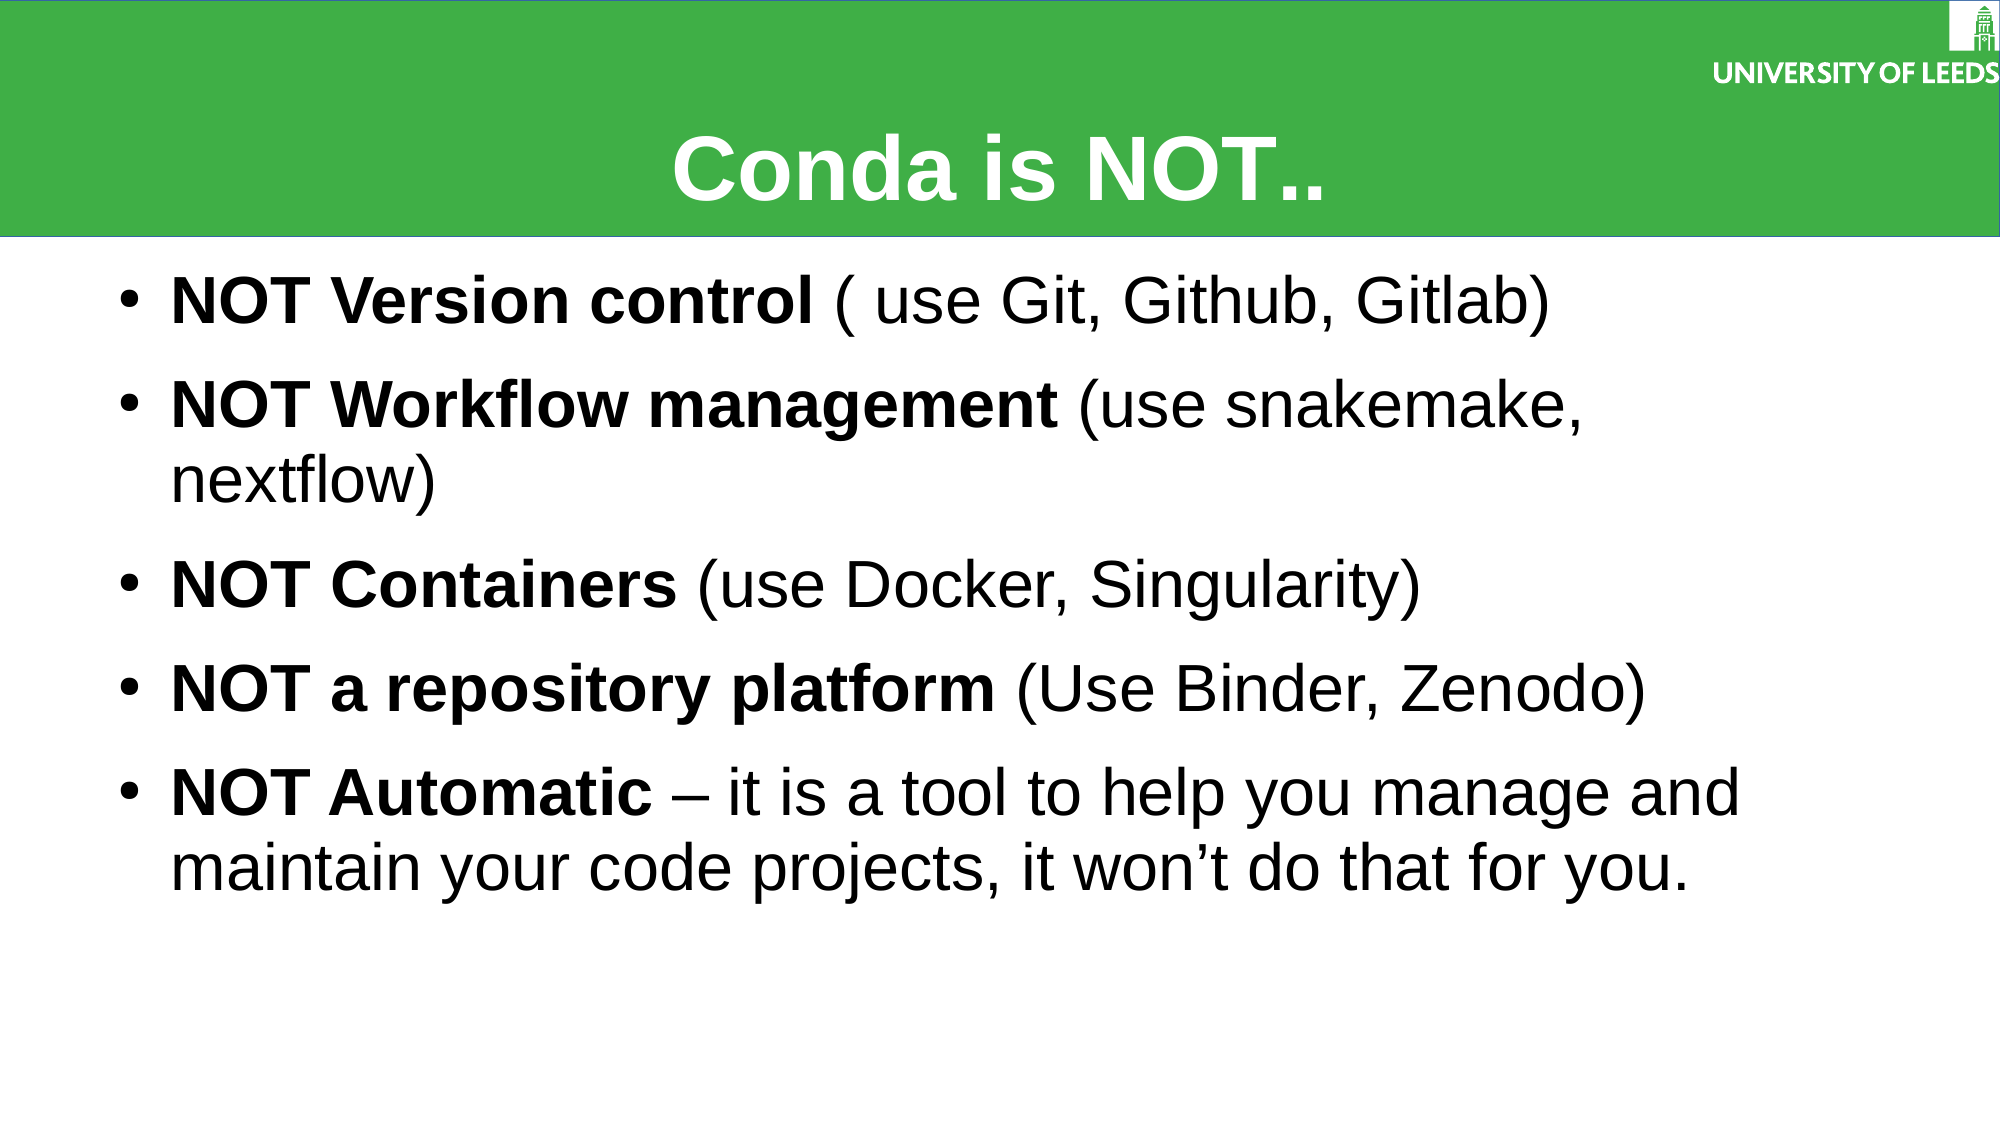

# Conda is NOT..
NOT Version control ( use Git, Github, Gitlab)
NOT Workflow management (use snakemake, nextflow)
NOT Containers (use Docker, Singularity)
NOT a repository platform (Use Binder, Zenodo)
NOT Automatic – it is a tool to help you manage and maintain your code projects, it won’t do that for you.